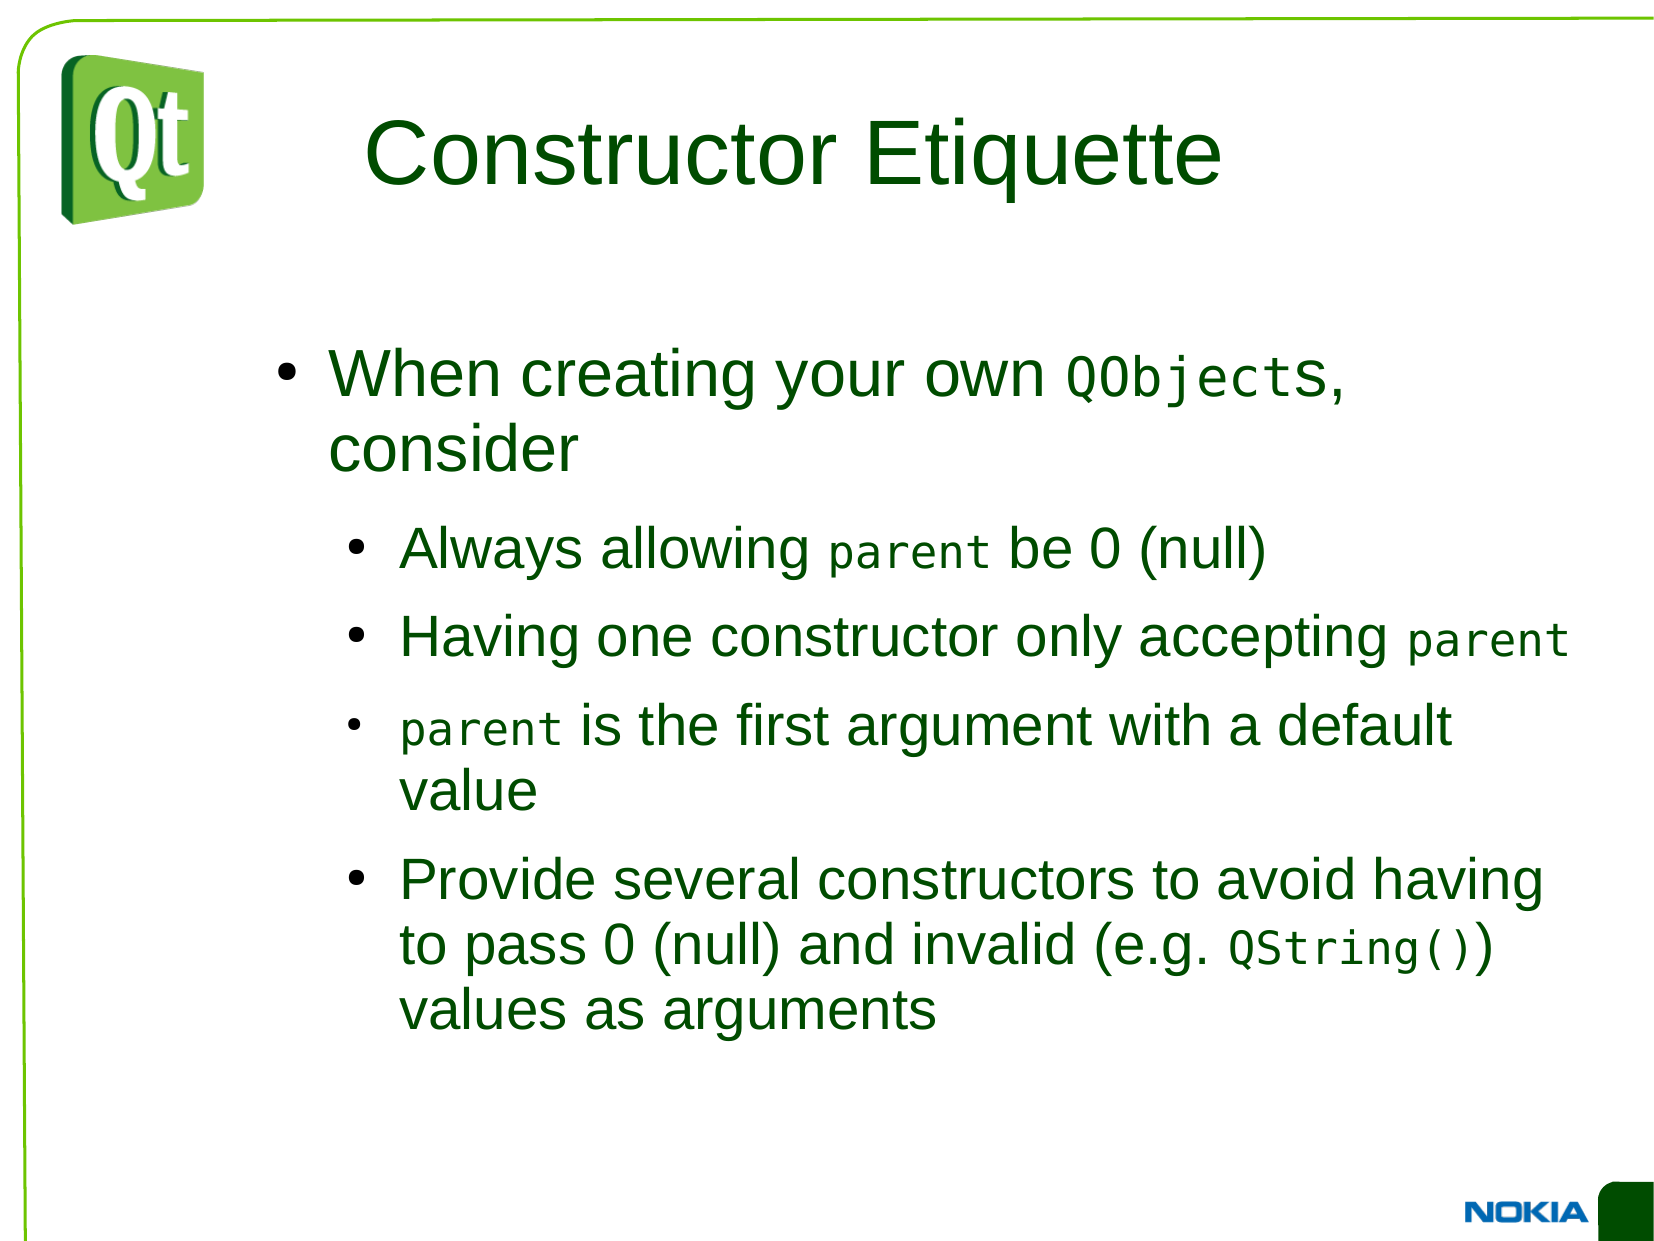

# Constructor Etiquette
When creating your own QObjects, consider
Always allowing parent be 0 (null)
Having one constructor only accepting parent
parent is the first argument with a default value
Provide several constructors to avoid having to pass 0 (null) and invalid (e.g. QString()) values as arguments